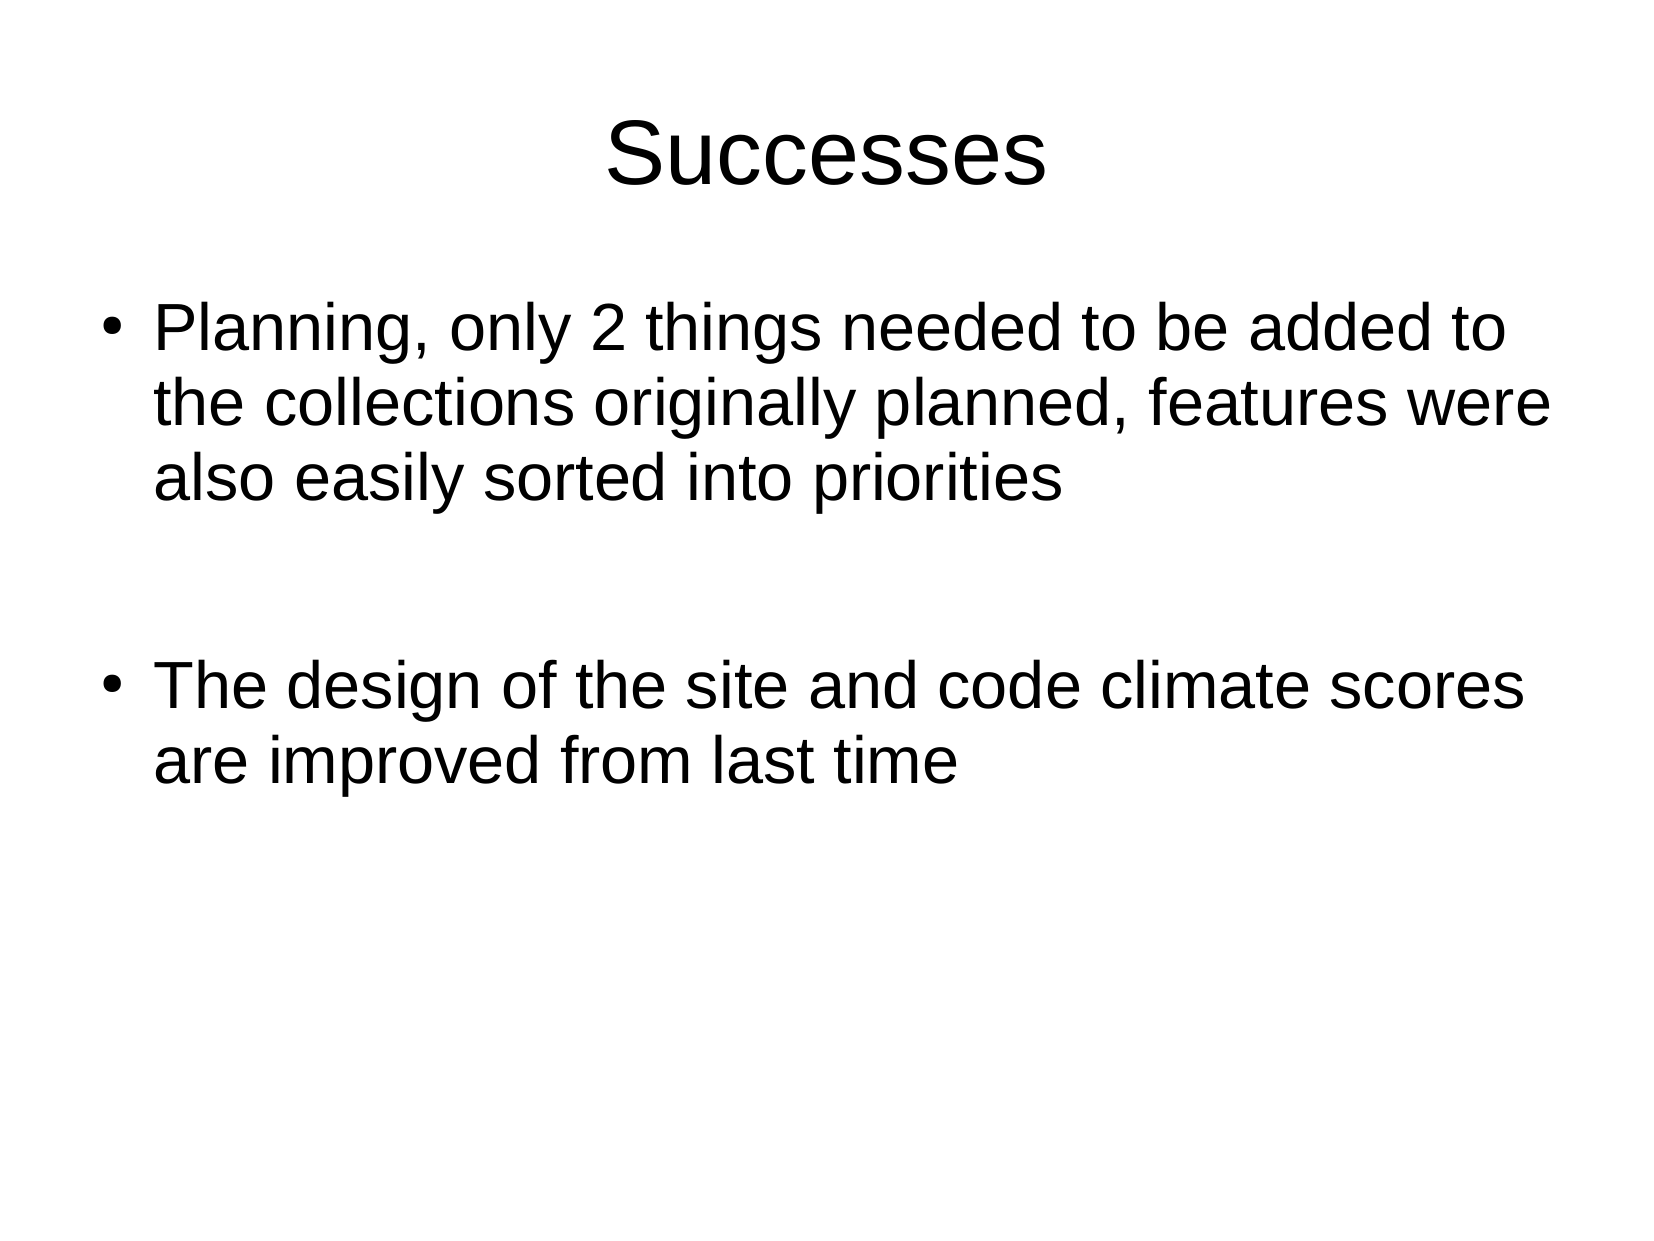

# Successes
Planning, only 2 things needed to be added to the collections originally planned, features were also easily sorted into priorities
The design of the site and code climate scores are improved from last time